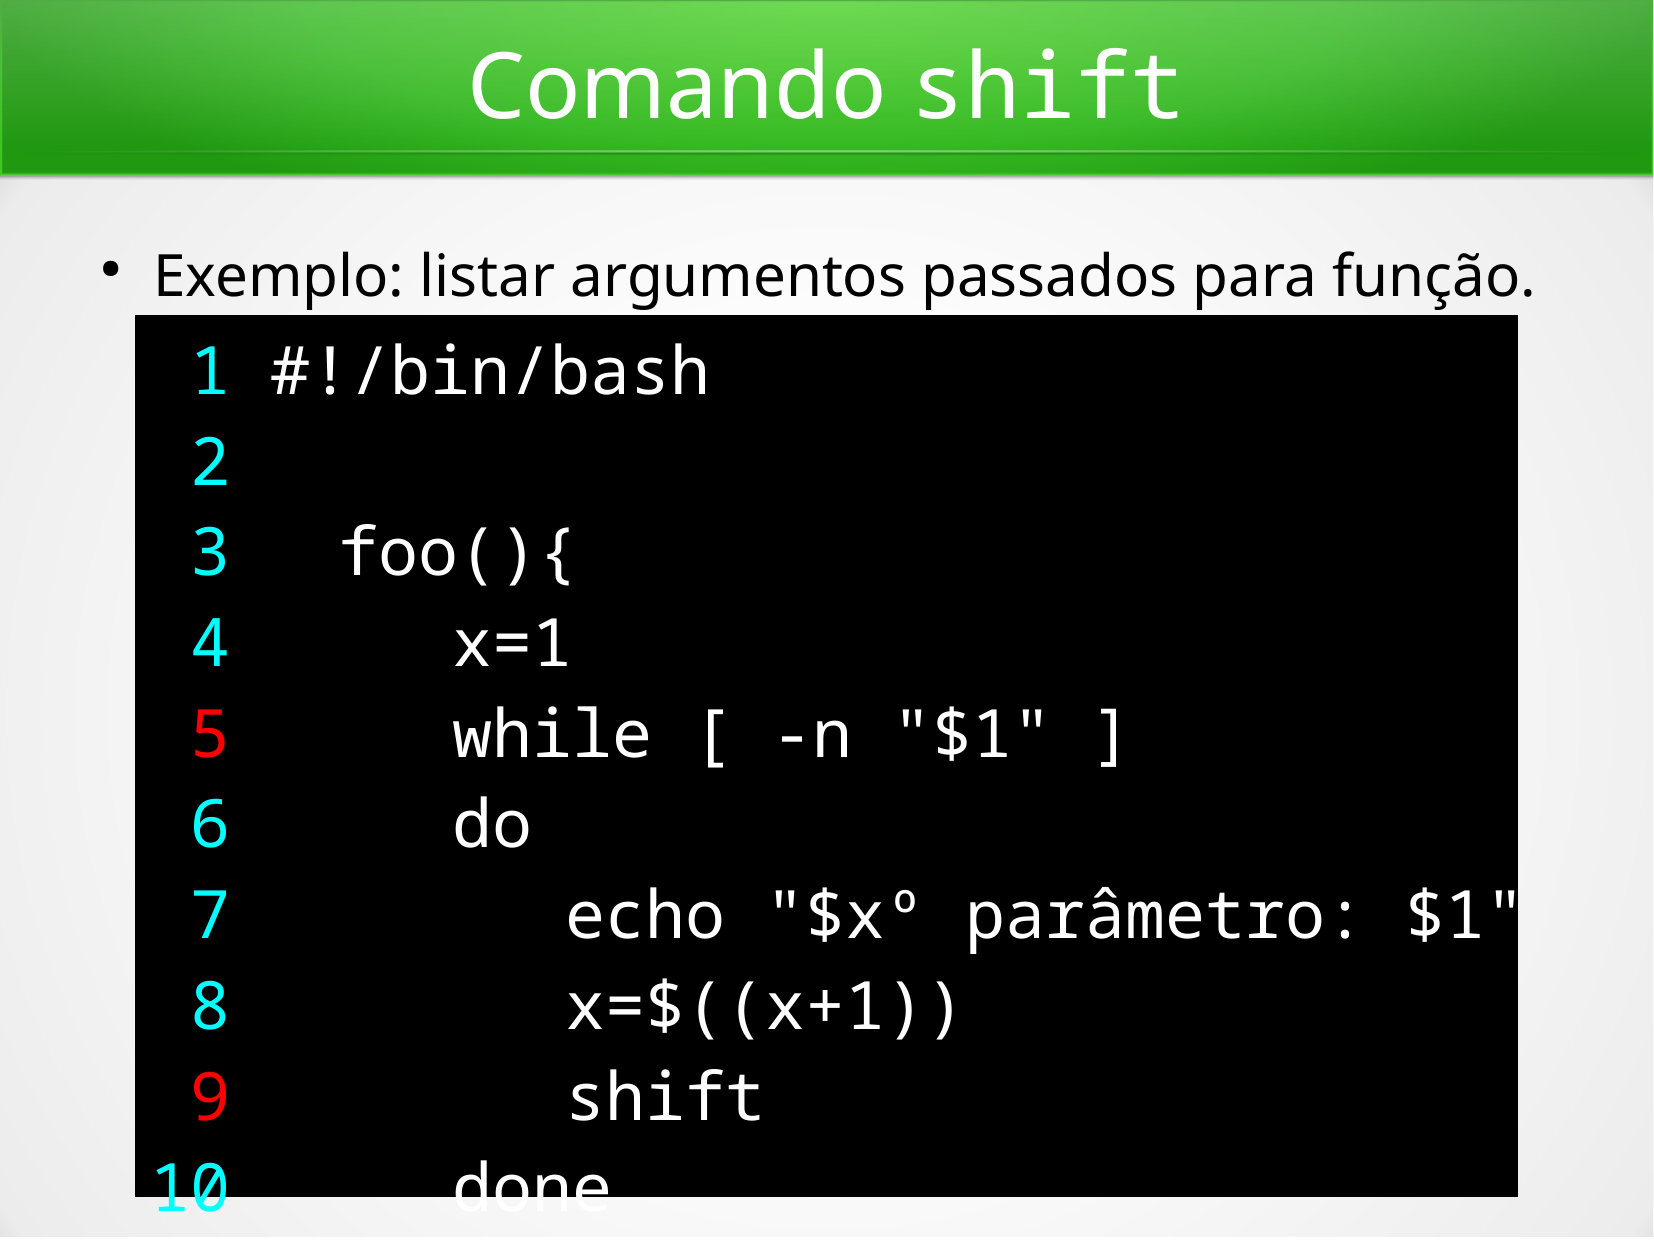

# Comando shift
Exemplo: listar argumentos passados para função.
 1 #!/bin/bash
 2
 3	 foo(){
 4	 	 x=1
 5	 	 while [ -n "$1" ]
 6		 do
 7			 echo "$xº parâmetro: $1"
 8			 x=$((x+1))
 9			 shift
10		 done
11	 }
12
13	 foo 1 '2 3' 4 5 'olá mundo'